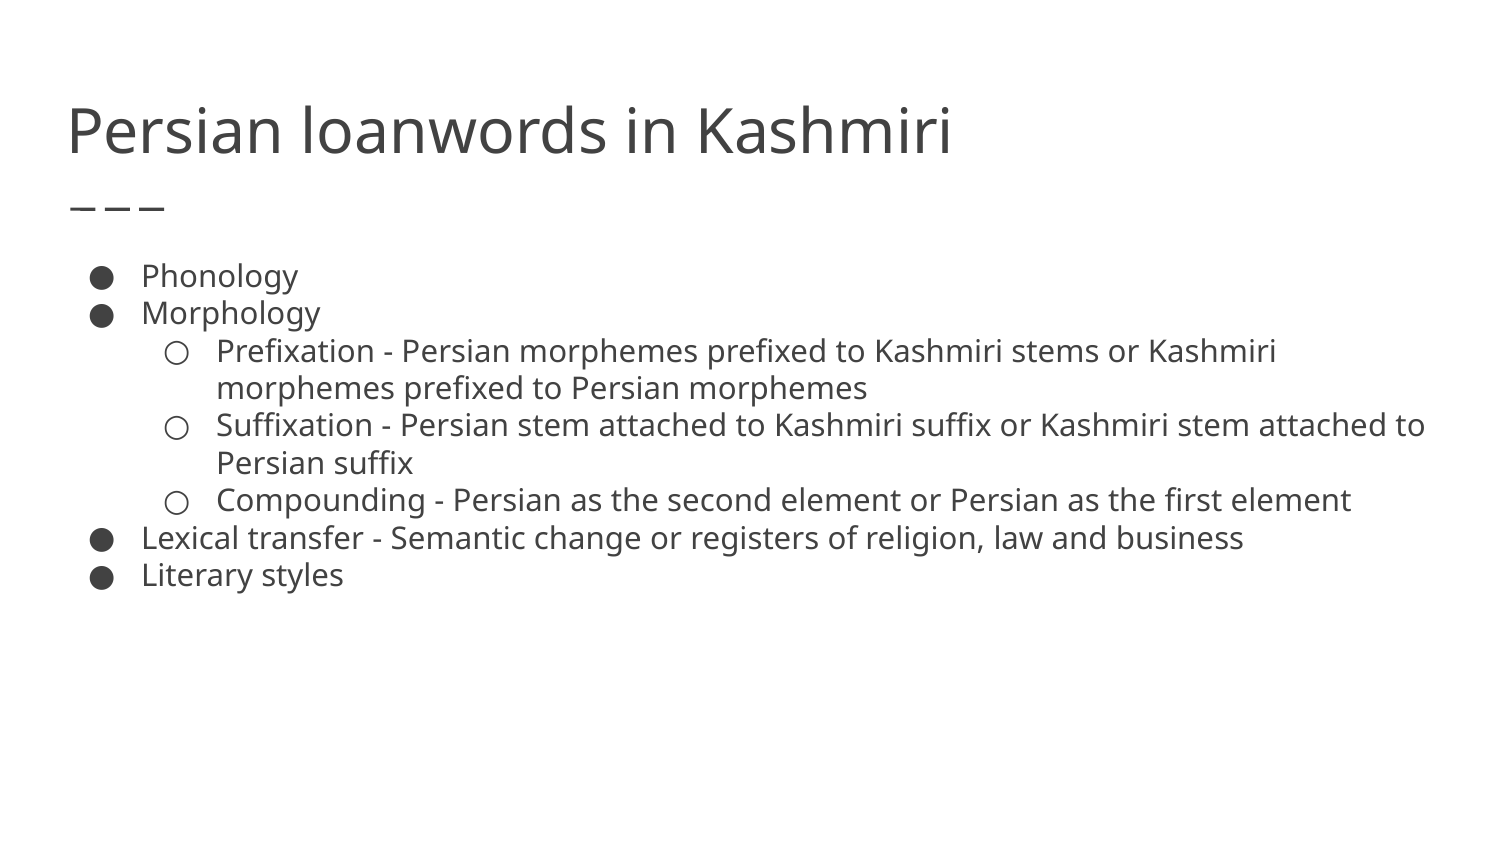

# Persian loanwords in Kashmiri
Phonology
Morphology
Prefixation - Persian morphemes prefixed to Kashmiri stems or Kashmiri morphemes prefixed to Persian morphemes
Suffixation - Persian stem attached to Kashmiri suffix or Kashmiri stem attached to Persian suffix
Compounding - Persian as the second element or Persian as the first element
Lexical transfer - Semantic change or registers of religion, law and business
Literary styles